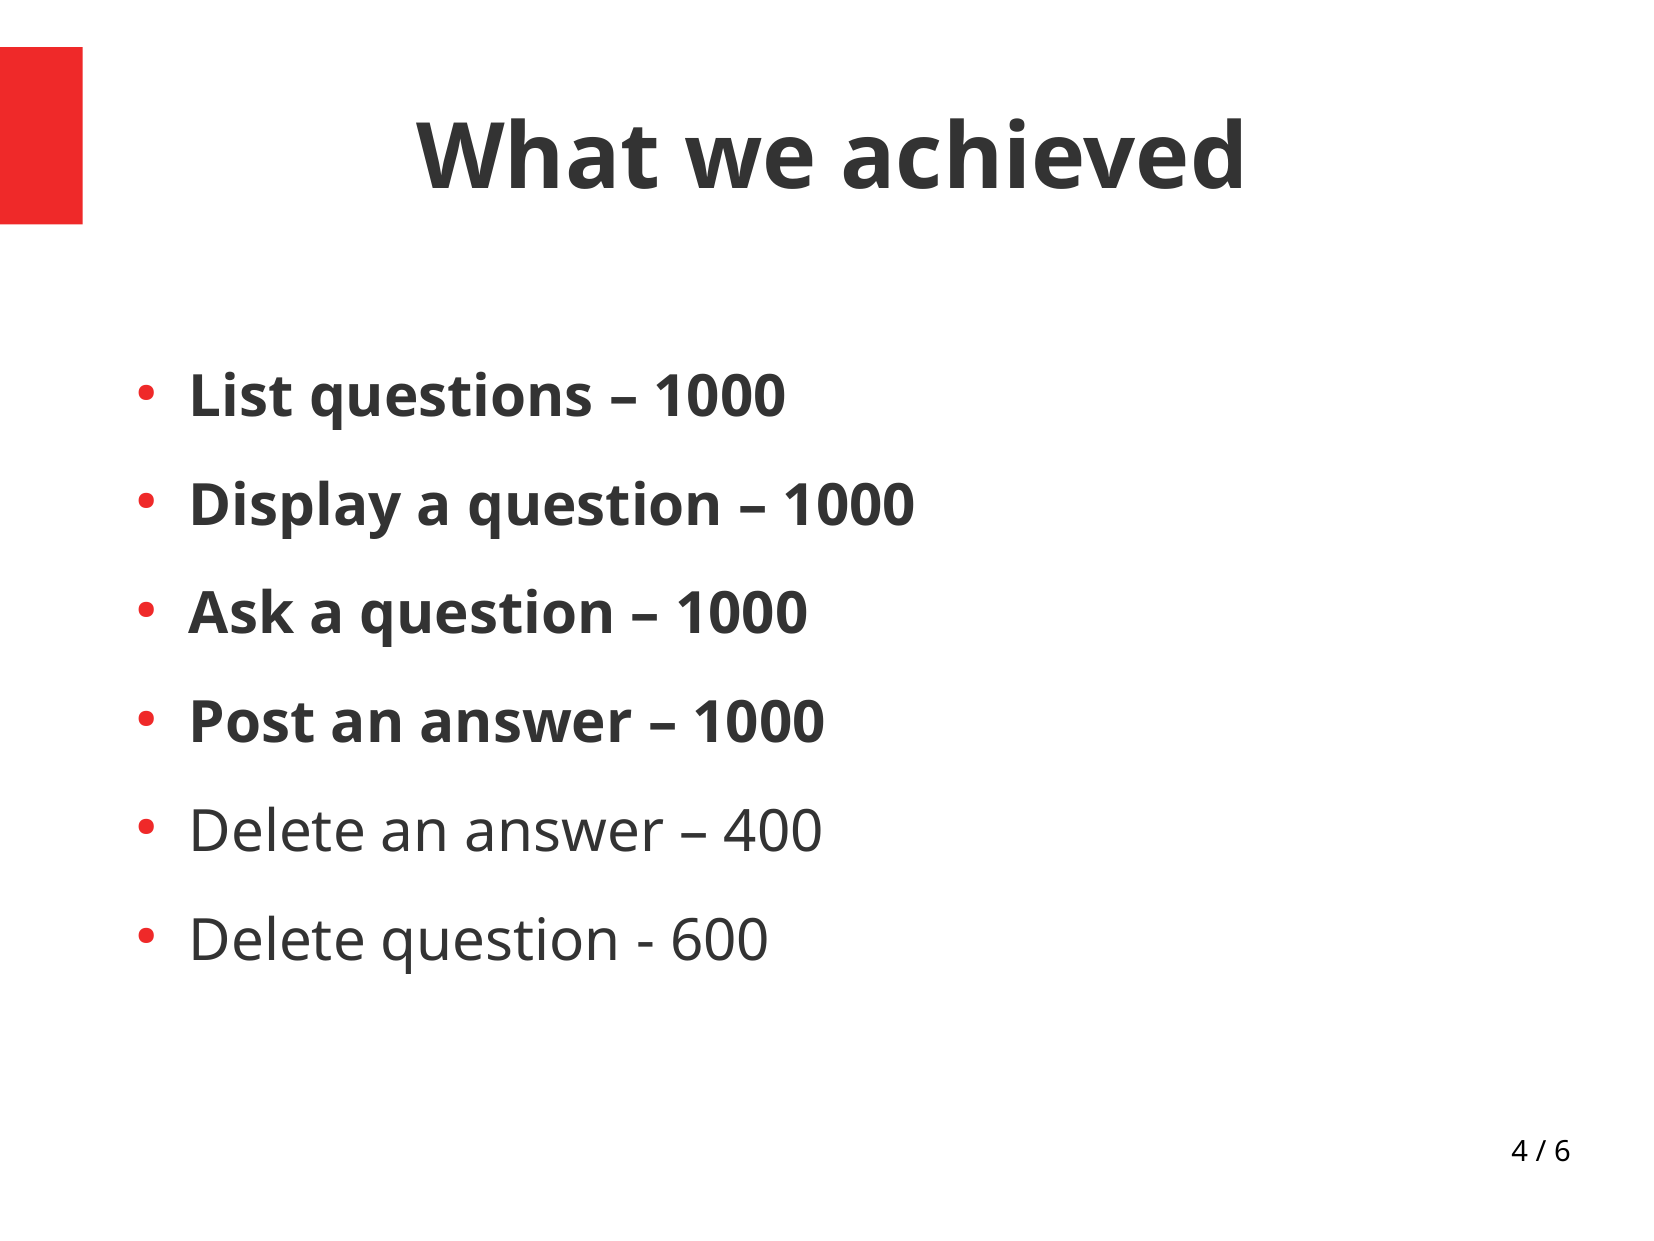

# What we achieved
List questions – 1000
Display a question – 1000
Ask a question – 1000
Post an answer – 1000
Delete an answer – 400
Delete question - 600
4